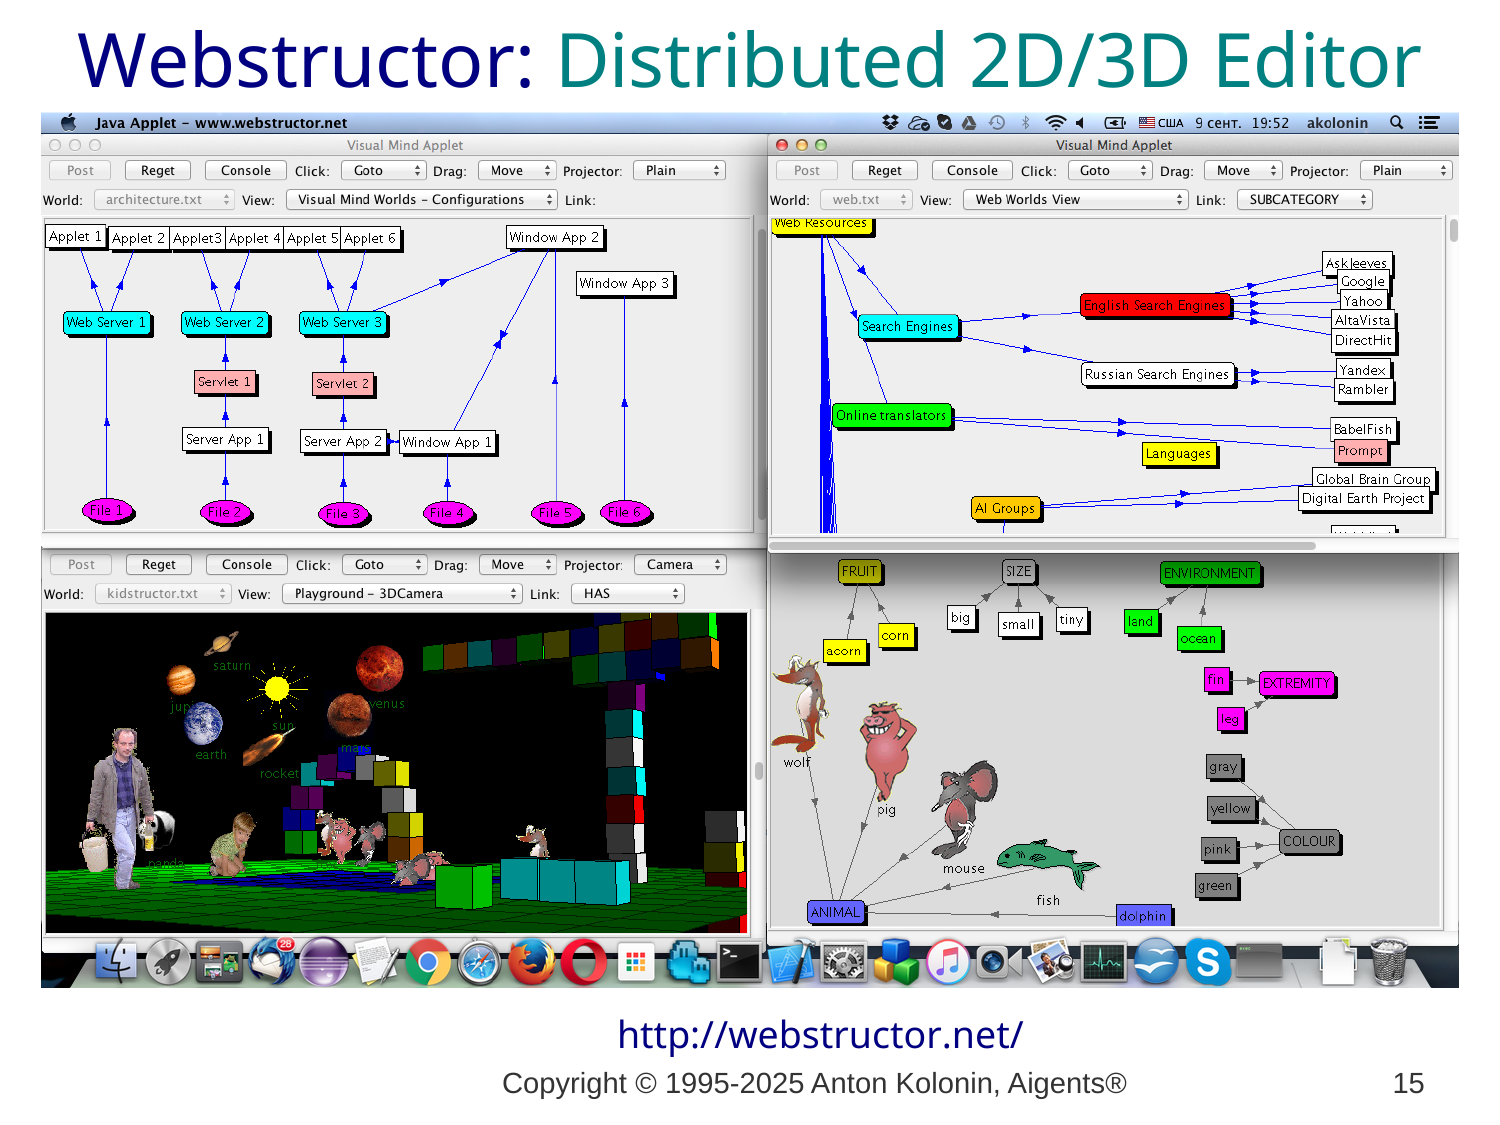

Webstructor: Distributed 2D/3D Editor
http://webstructor.net/
Copyright © 1995-2025 Anton Kolonin, Aigents®
15